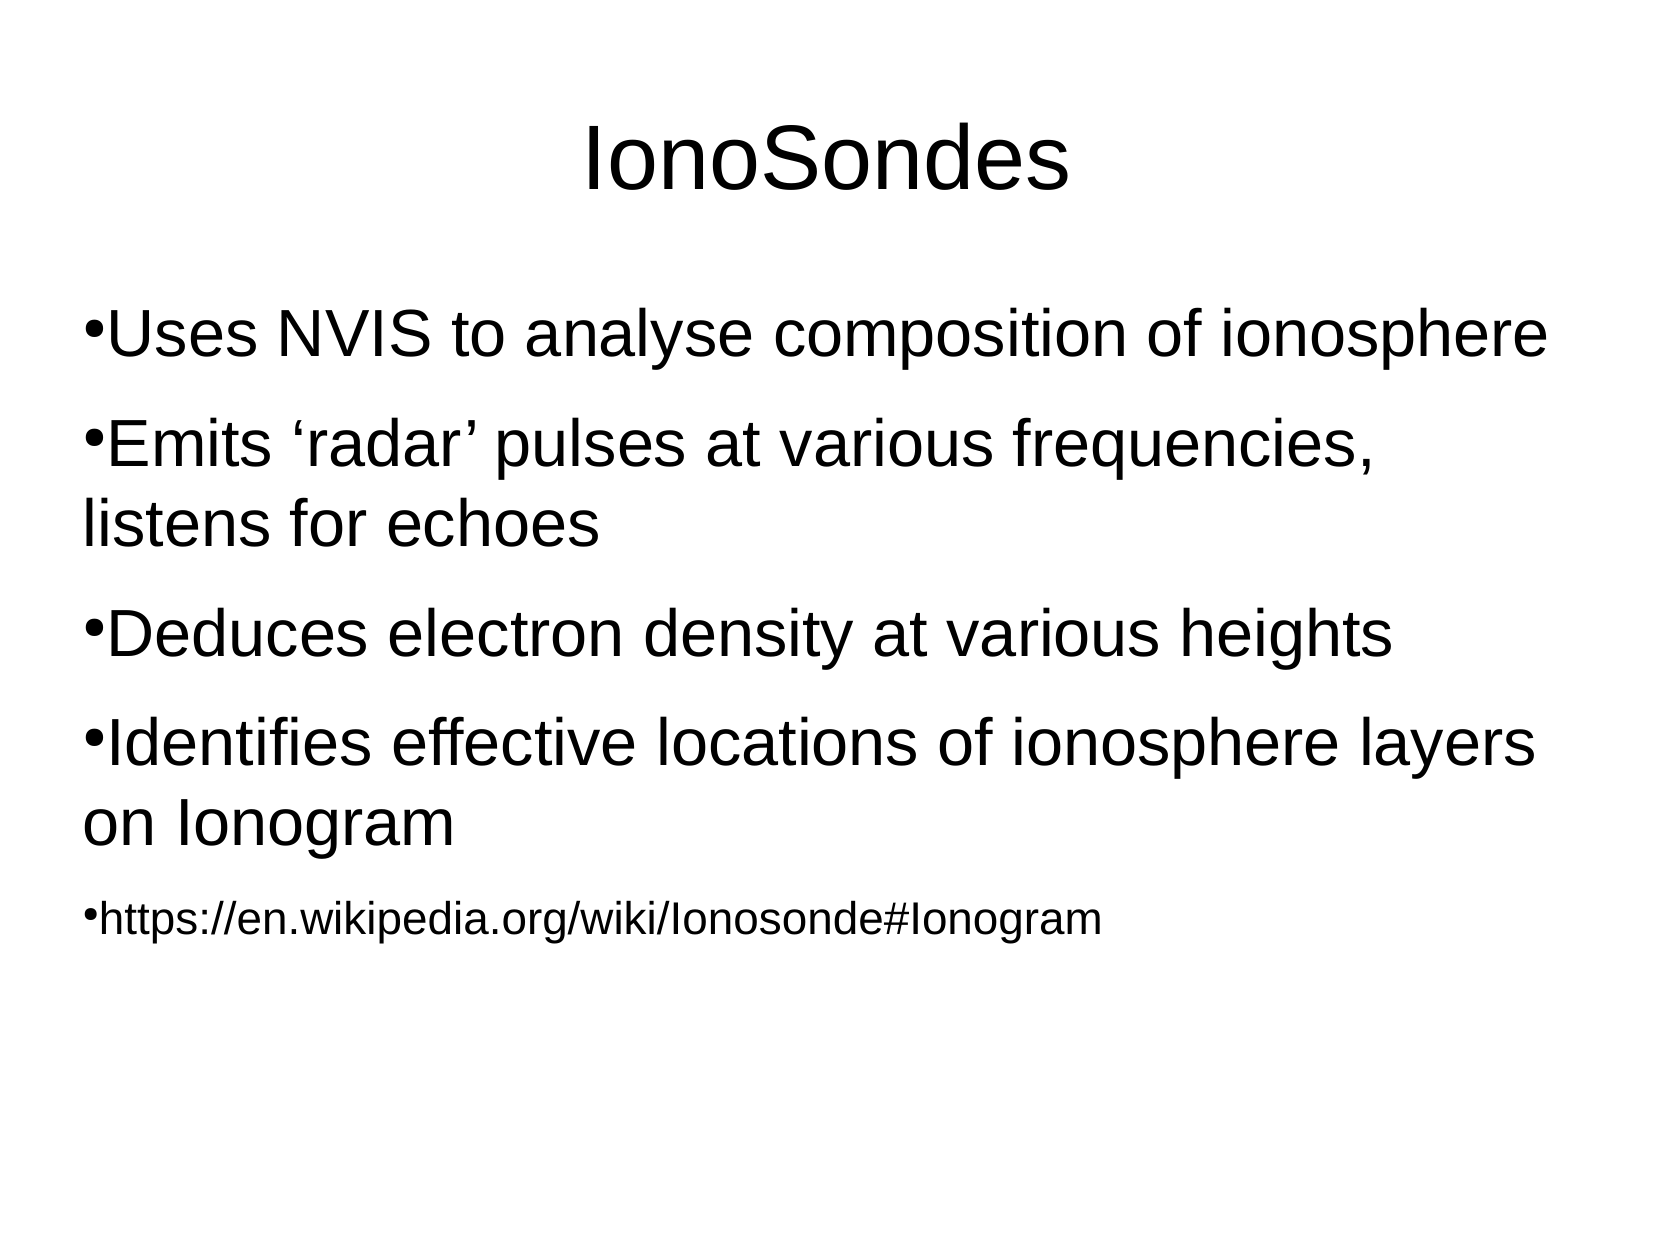

# IonoSondes
Uses NVIS to analyse composition of ionosphere
Emits ‘radar’ pulses at various frequencies, listens for echoes
Deduces electron density at various heights
Identifies effective locations of ionosphere layers on Ionogram
https://en.wikipedia.org/wiki/Ionosonde#Ionogram